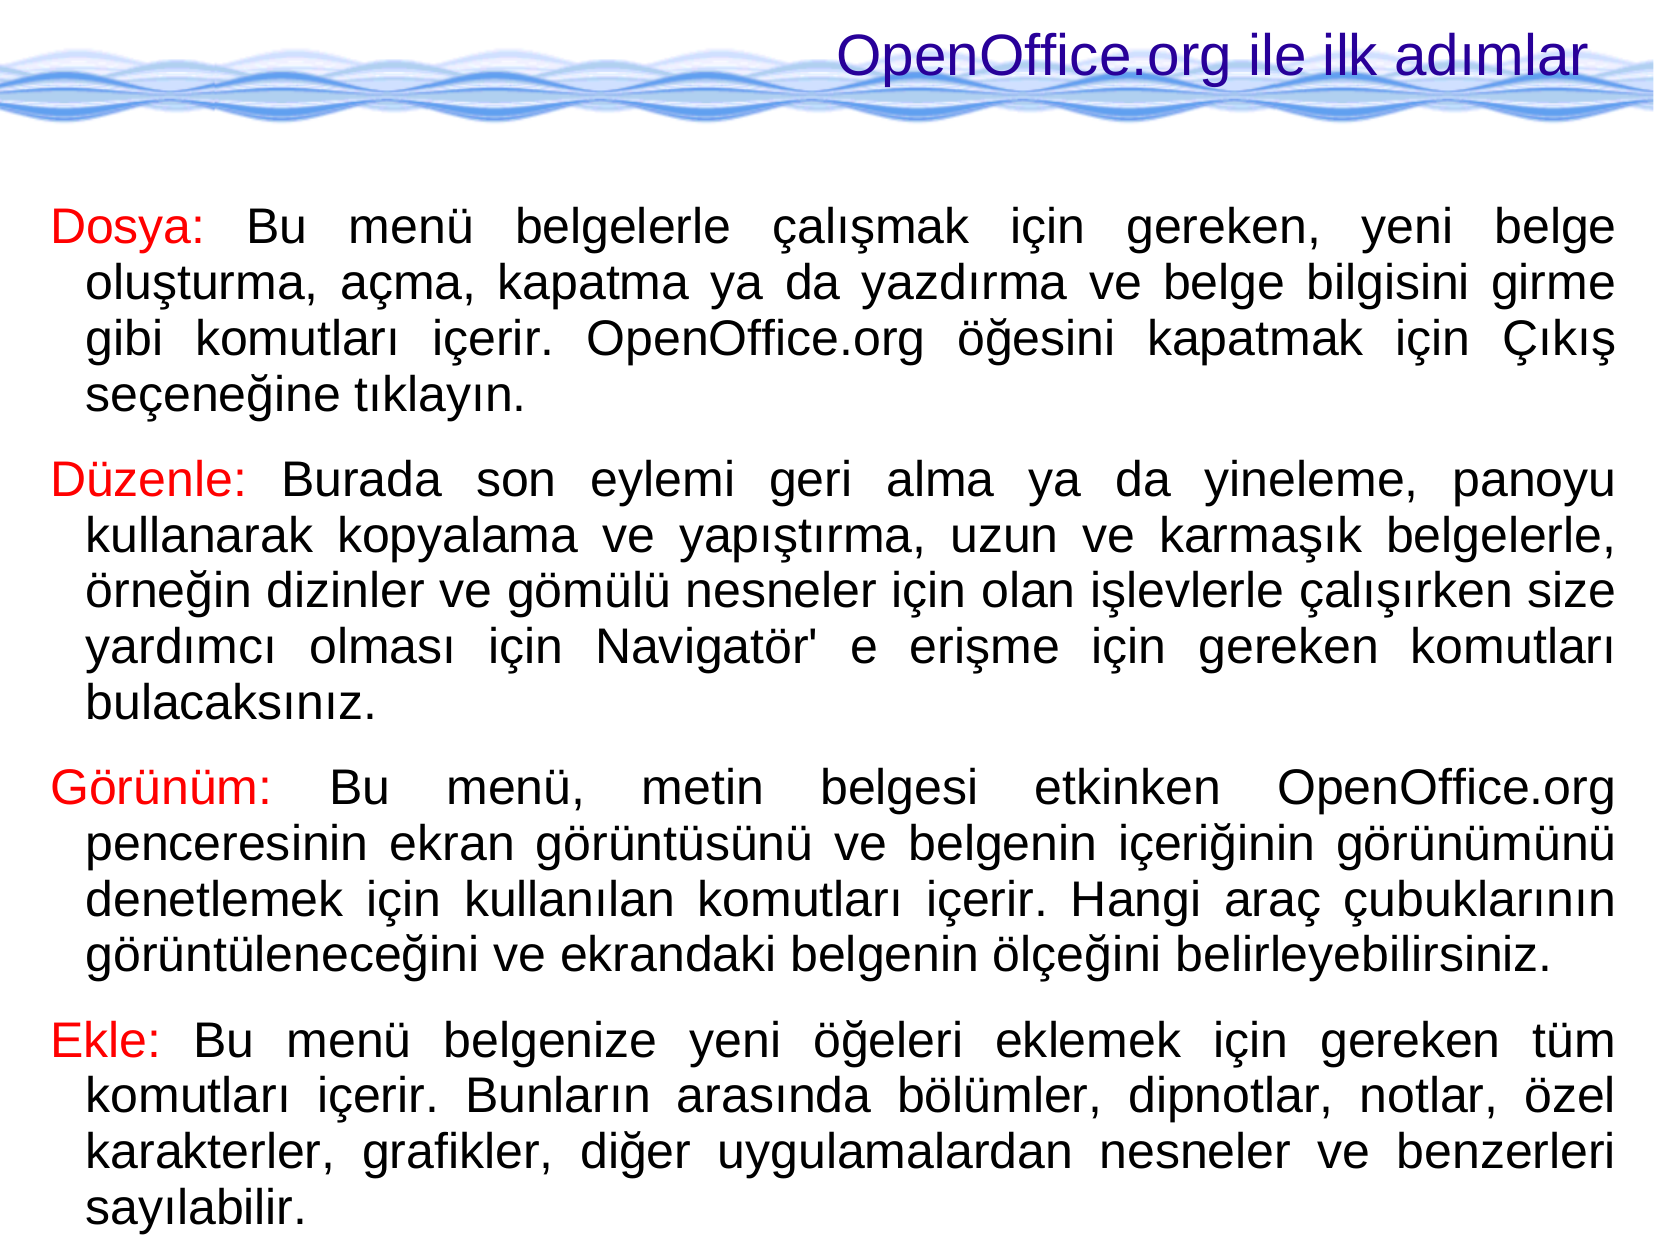

OpenOffice.org ile ilk adımlar
Dosya: Bu menü belgelerle çalışmak için gereken, yeni belge oluşturma, açma, kapatma ya da yazdırma ve belge bilgisini girme gibi komutları içerir. OpenOffice.org öğesini kapatmak için Çıkış seçeneğine tıklayın.
Düzenle: Burada son eylemi geri alma ya da yineleme, panoyu kullanarak kopyalama ve yapıştırma, uzun ve karmaşık belgelerle, örneğin dizinler ve gömülü nesneler için olan işlevlerle çalışırken size yardımcı olması için Navigatör' e erişme için gereken komutları bulacaksınız.
Görünüm: Bu menü, metin belgesi etkinken OpenOffice.org penceresinin ekran görüntüsünü ve belgenin içeriğinin görünümünü denetlemek için kullanılan komutları içerir. Hangi araç çubuklarının görüntüleneceğini ve ekrandaki belgenin ölçeğini belirleyebilirsiniz.
Ekle: Bu menü belgenize yeni öğeleri eklemek için gereken tüm komutları içerir. Bunların arasında bölümler, dipnotlar, notlar, özel karakterler, grafikler, diğer uygulamalardan nesneler ve benzerleri sayılabilir.